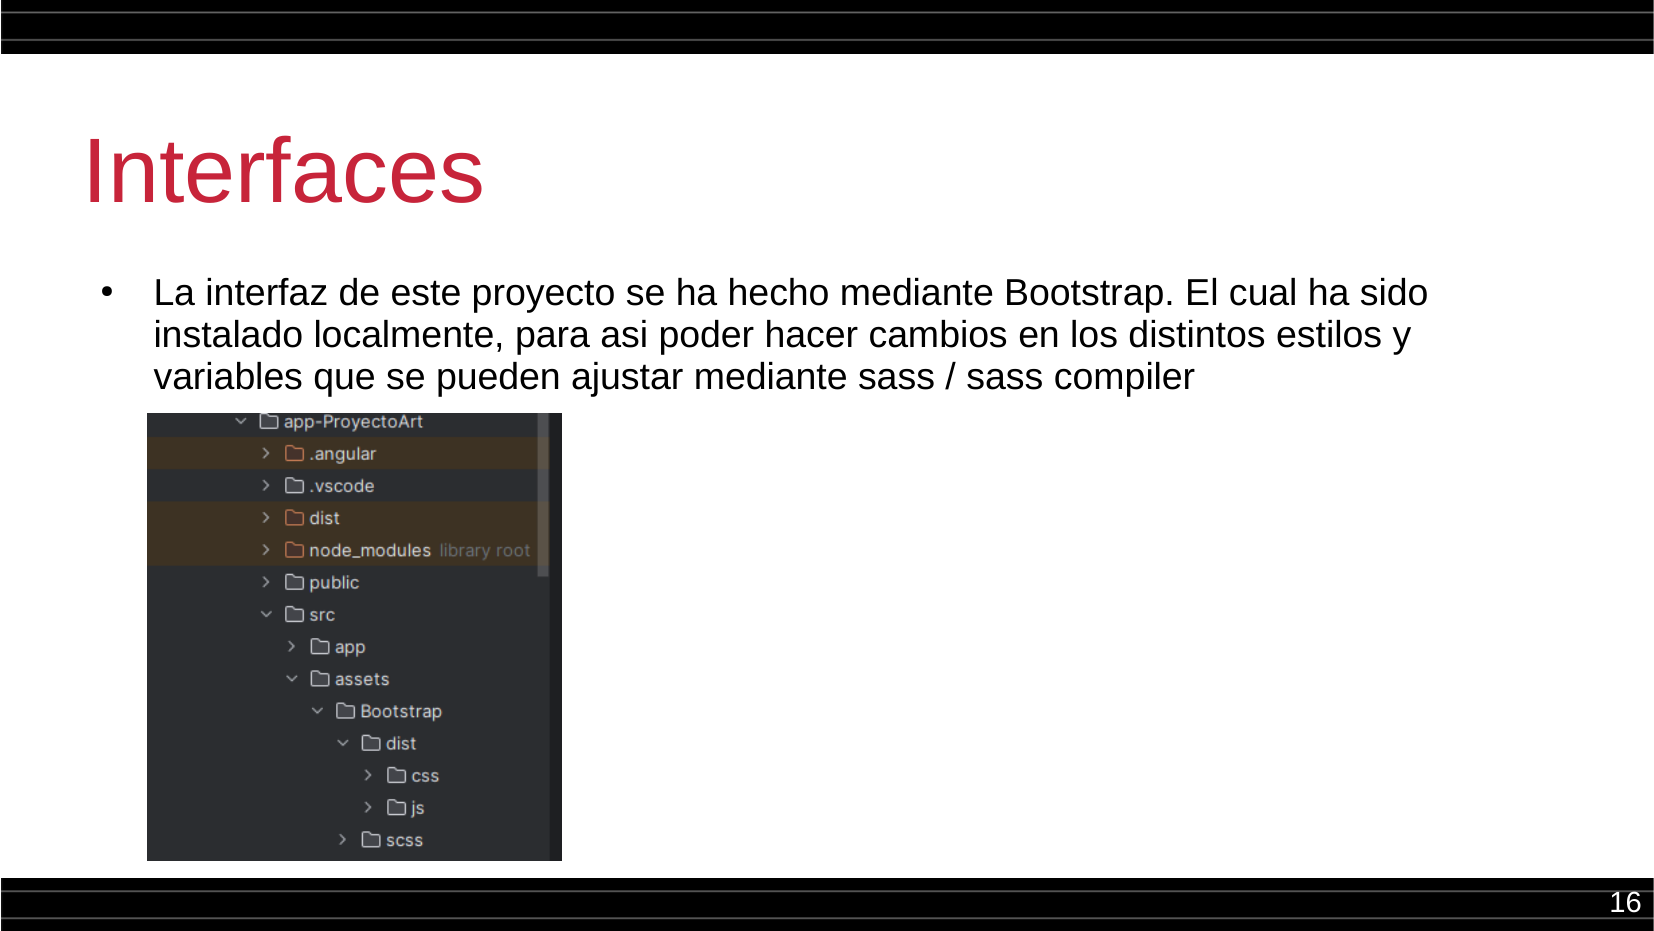

# Interfaces
La interfaz de este proyecto se ha hecho mediante Bootstrap. El cual ha sido instalado localmente, para asi poder hacer cambios en los distintos estilos y variables que se pueden ajustar mediante sass / sass compiler